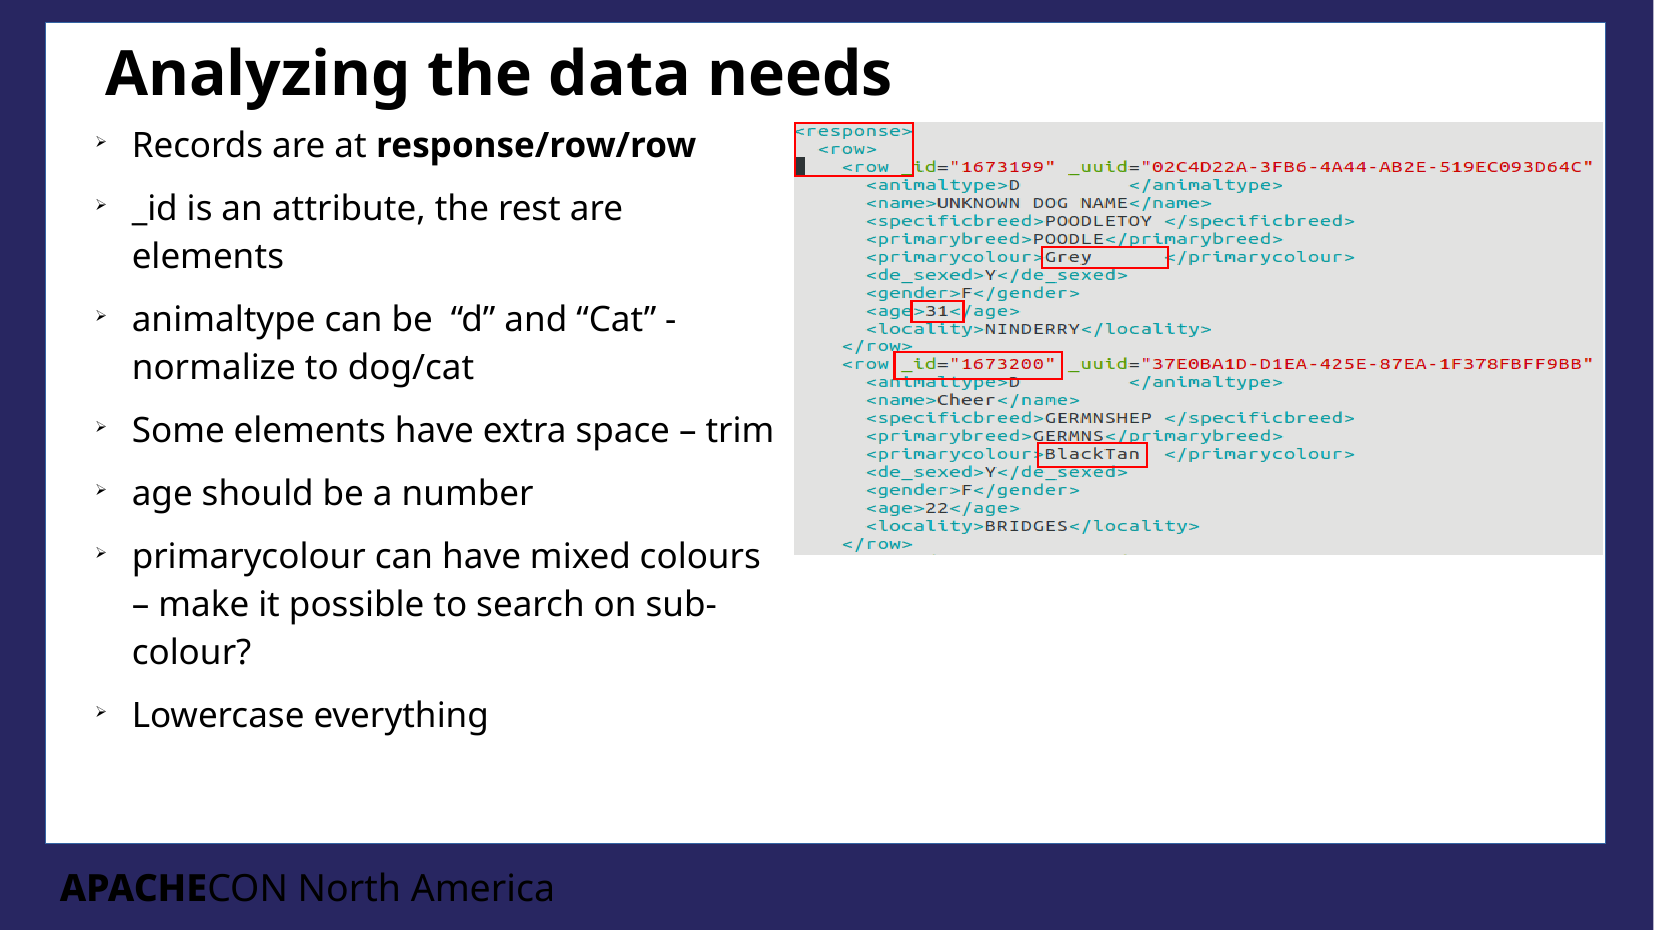

# Analyzing the data needs
Records are at response/row/row
_id is an attribute, the rest are elements
animaltype can be “d” and “Cat” - normalize to dog/cat
Some elements have extra space – trim
age should be a number
primarycolour can have mixed colours – make it possible to search on sub-colour?
Lowercase everything